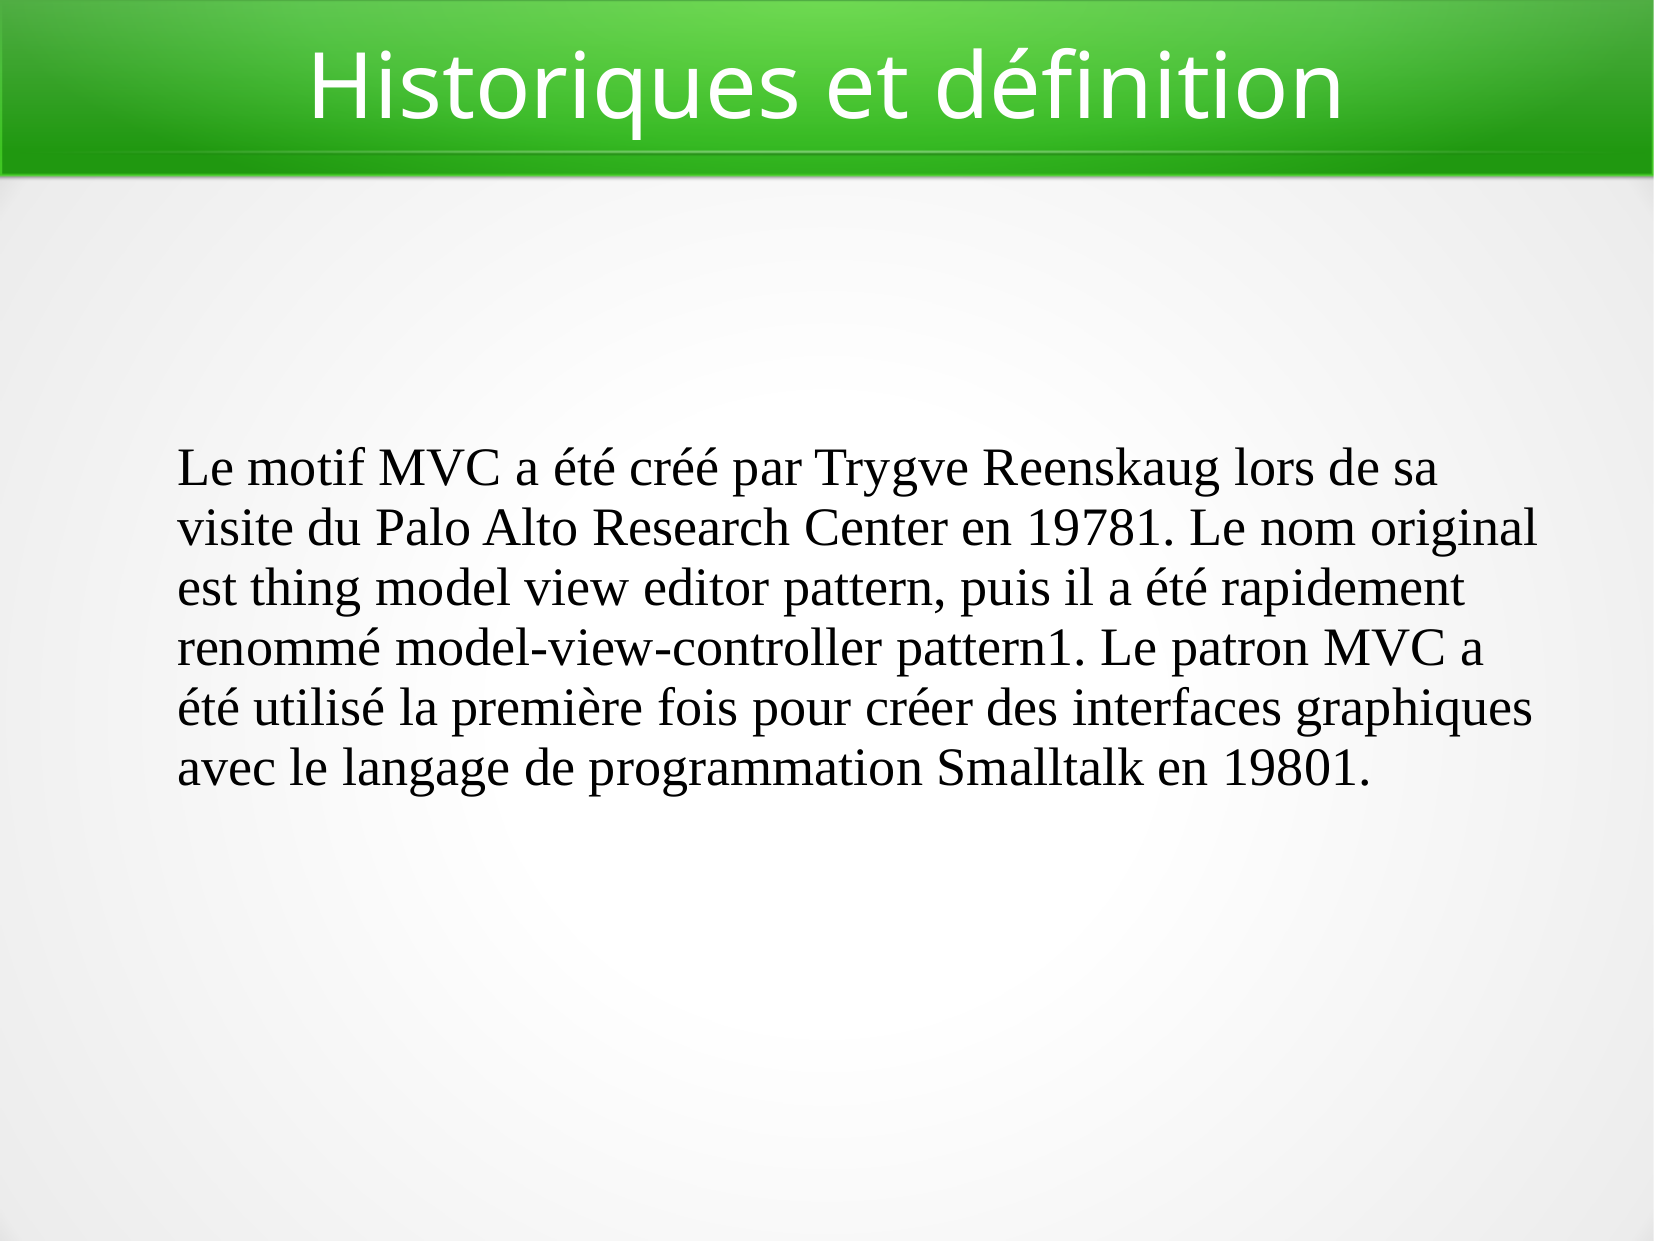

# Historiques et définition
Le motif MVC a été créé par Trygve Reenskaug lors de sa visite du Palo Alto Research Center en 19781. Le nom original est thing model view editor pattern, puis il a été rapidement renommé model-view-controller pattern1. Le patron MVC a été utilisé la première fois pour créer des interfaces graphiques avec le langage de programmation Smalltalk en 19801.